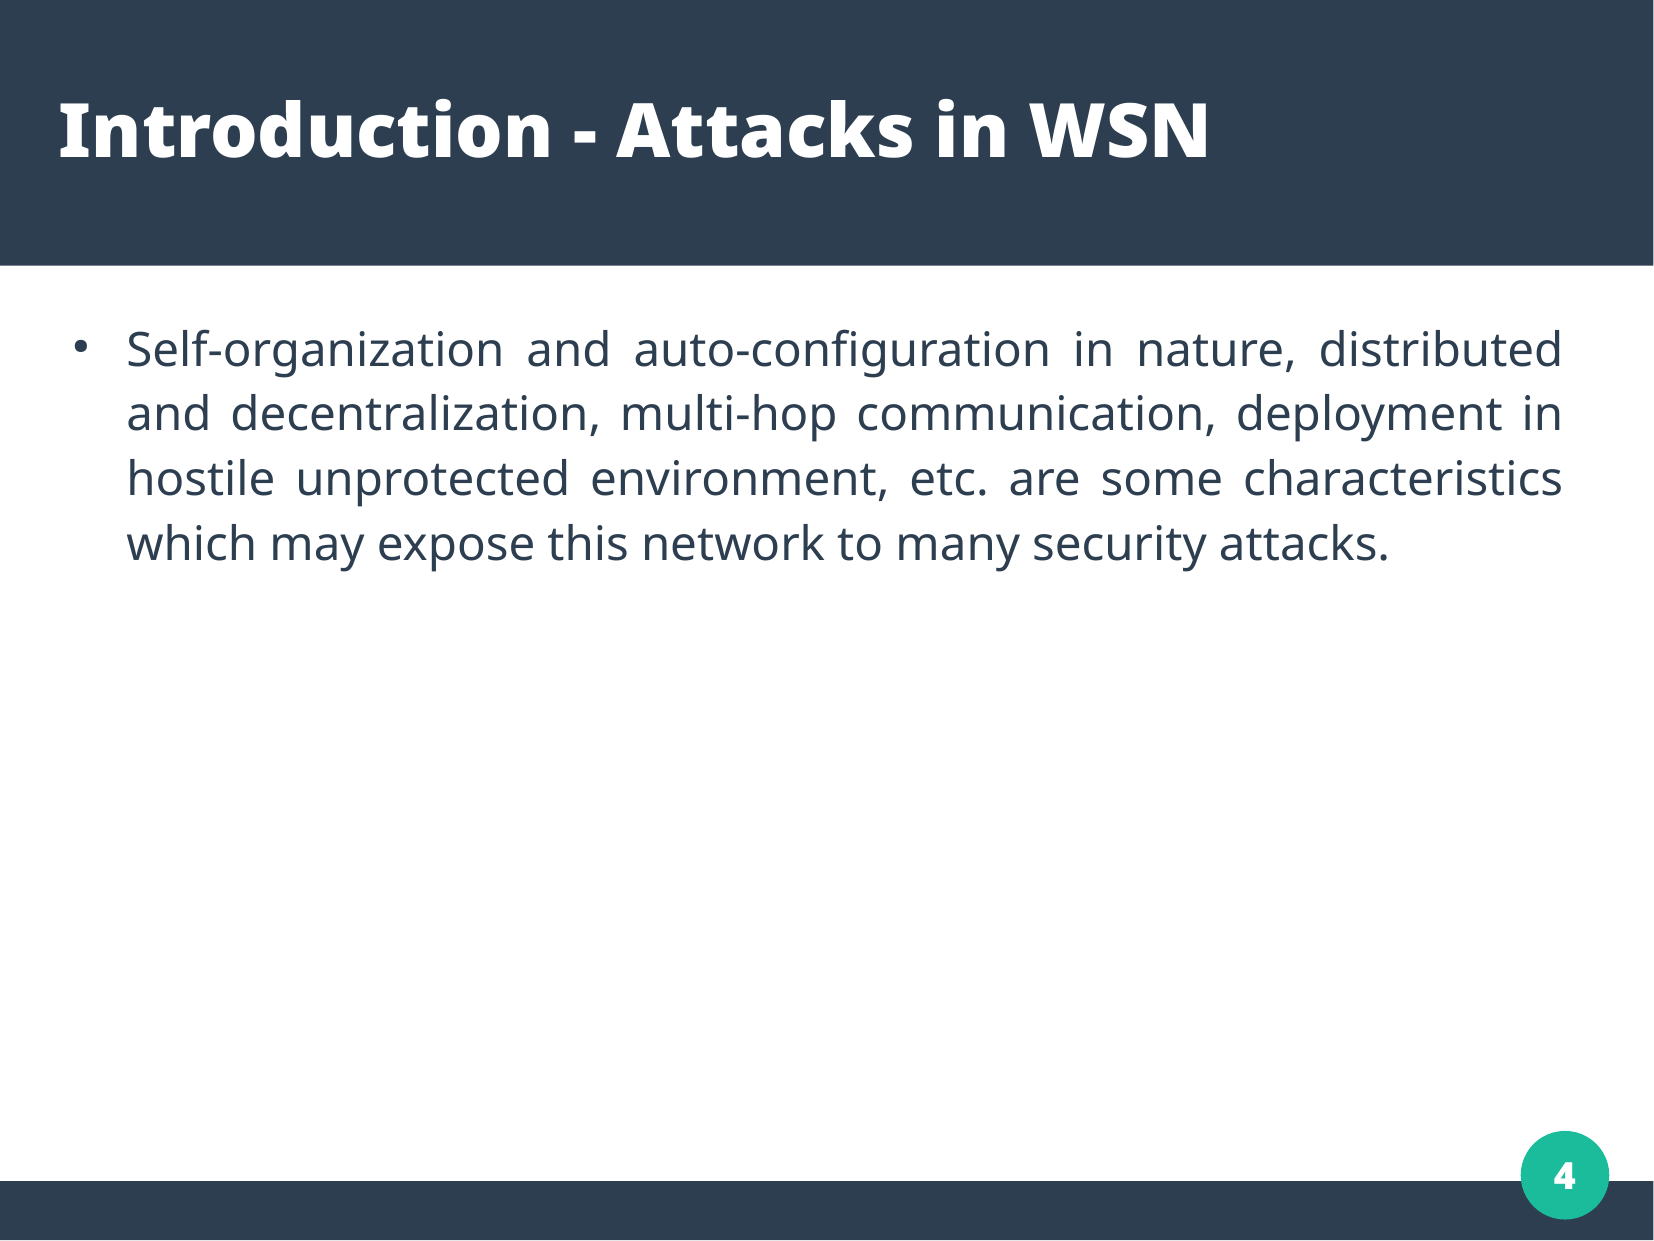

# Introduction - Attacks in WSN
Self-organization and auto-configuration in nature, distributed and decentralization, multi-hop communication, deployment in hostile unprotected environment, etc. are some characteristics which may expose this network to many security attacks.
4